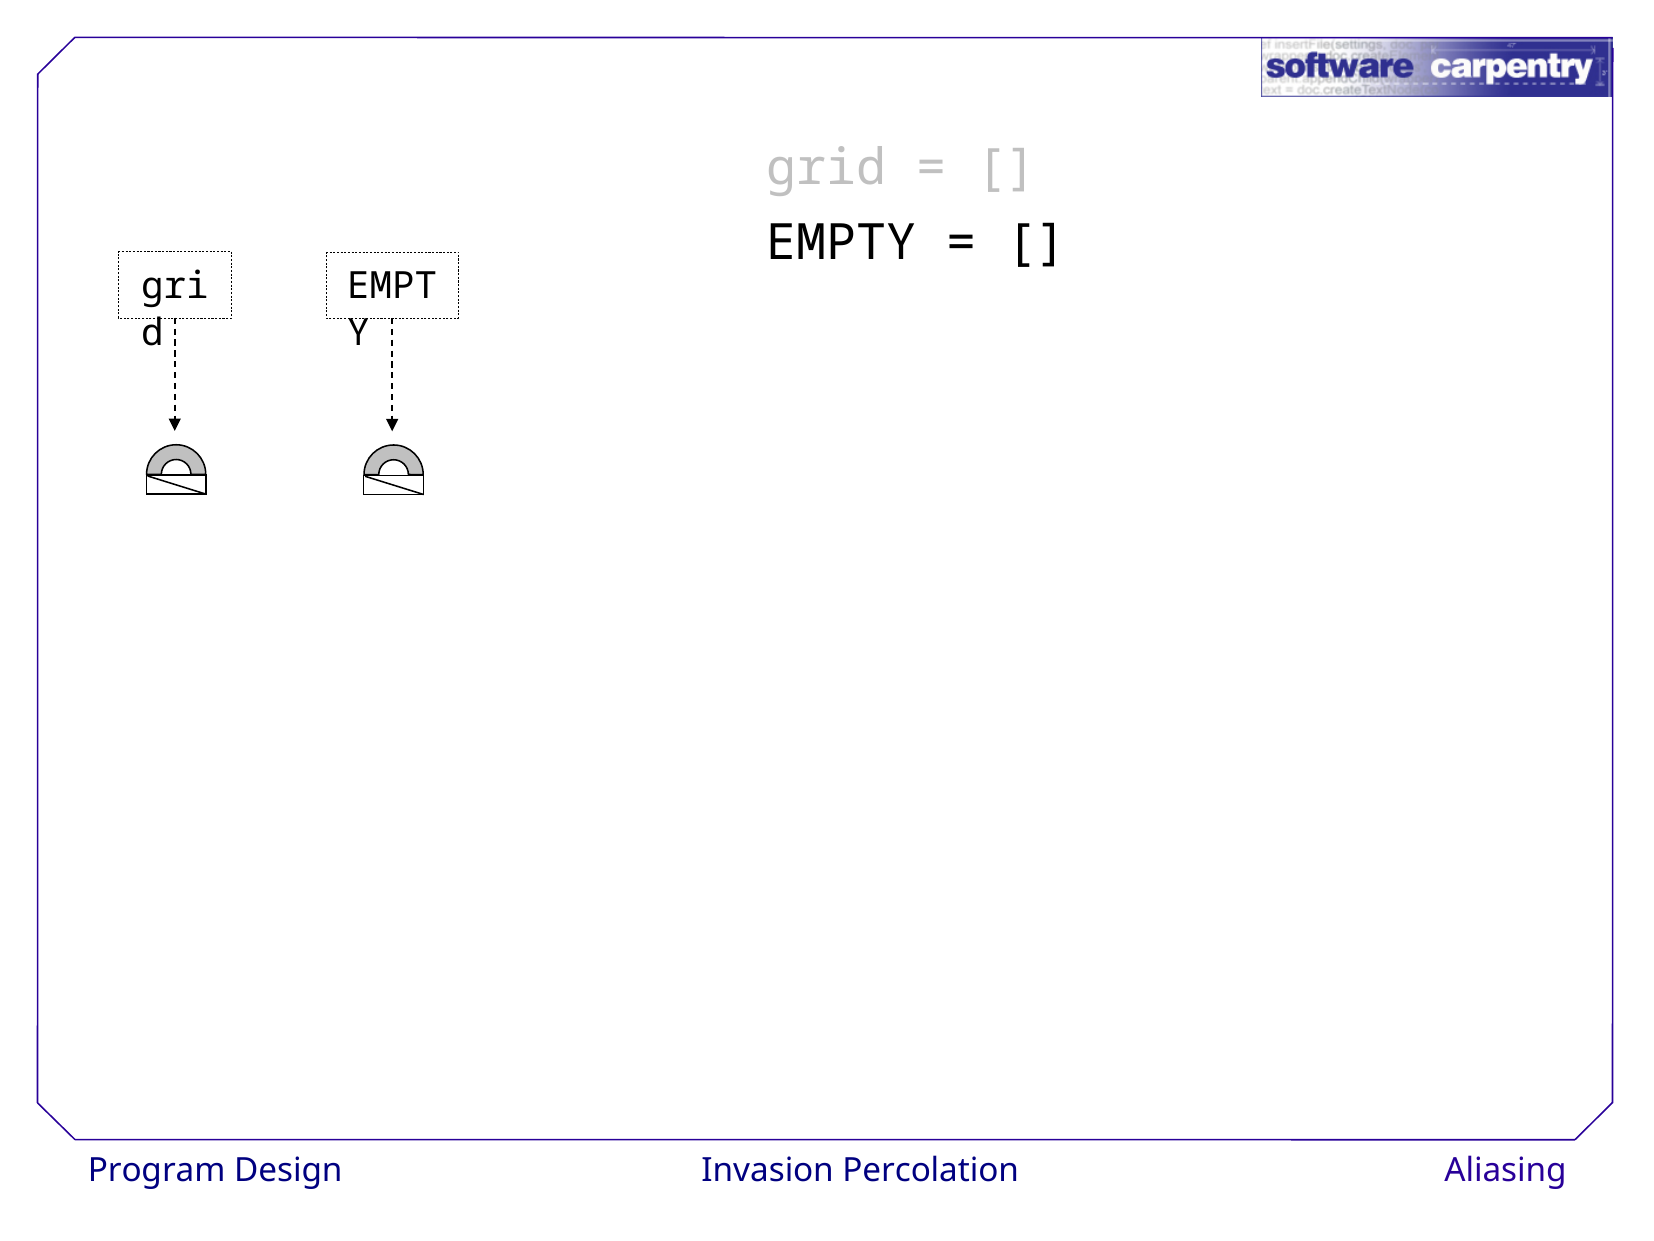

grid = []
EMPTY = []
grid
EMPTY